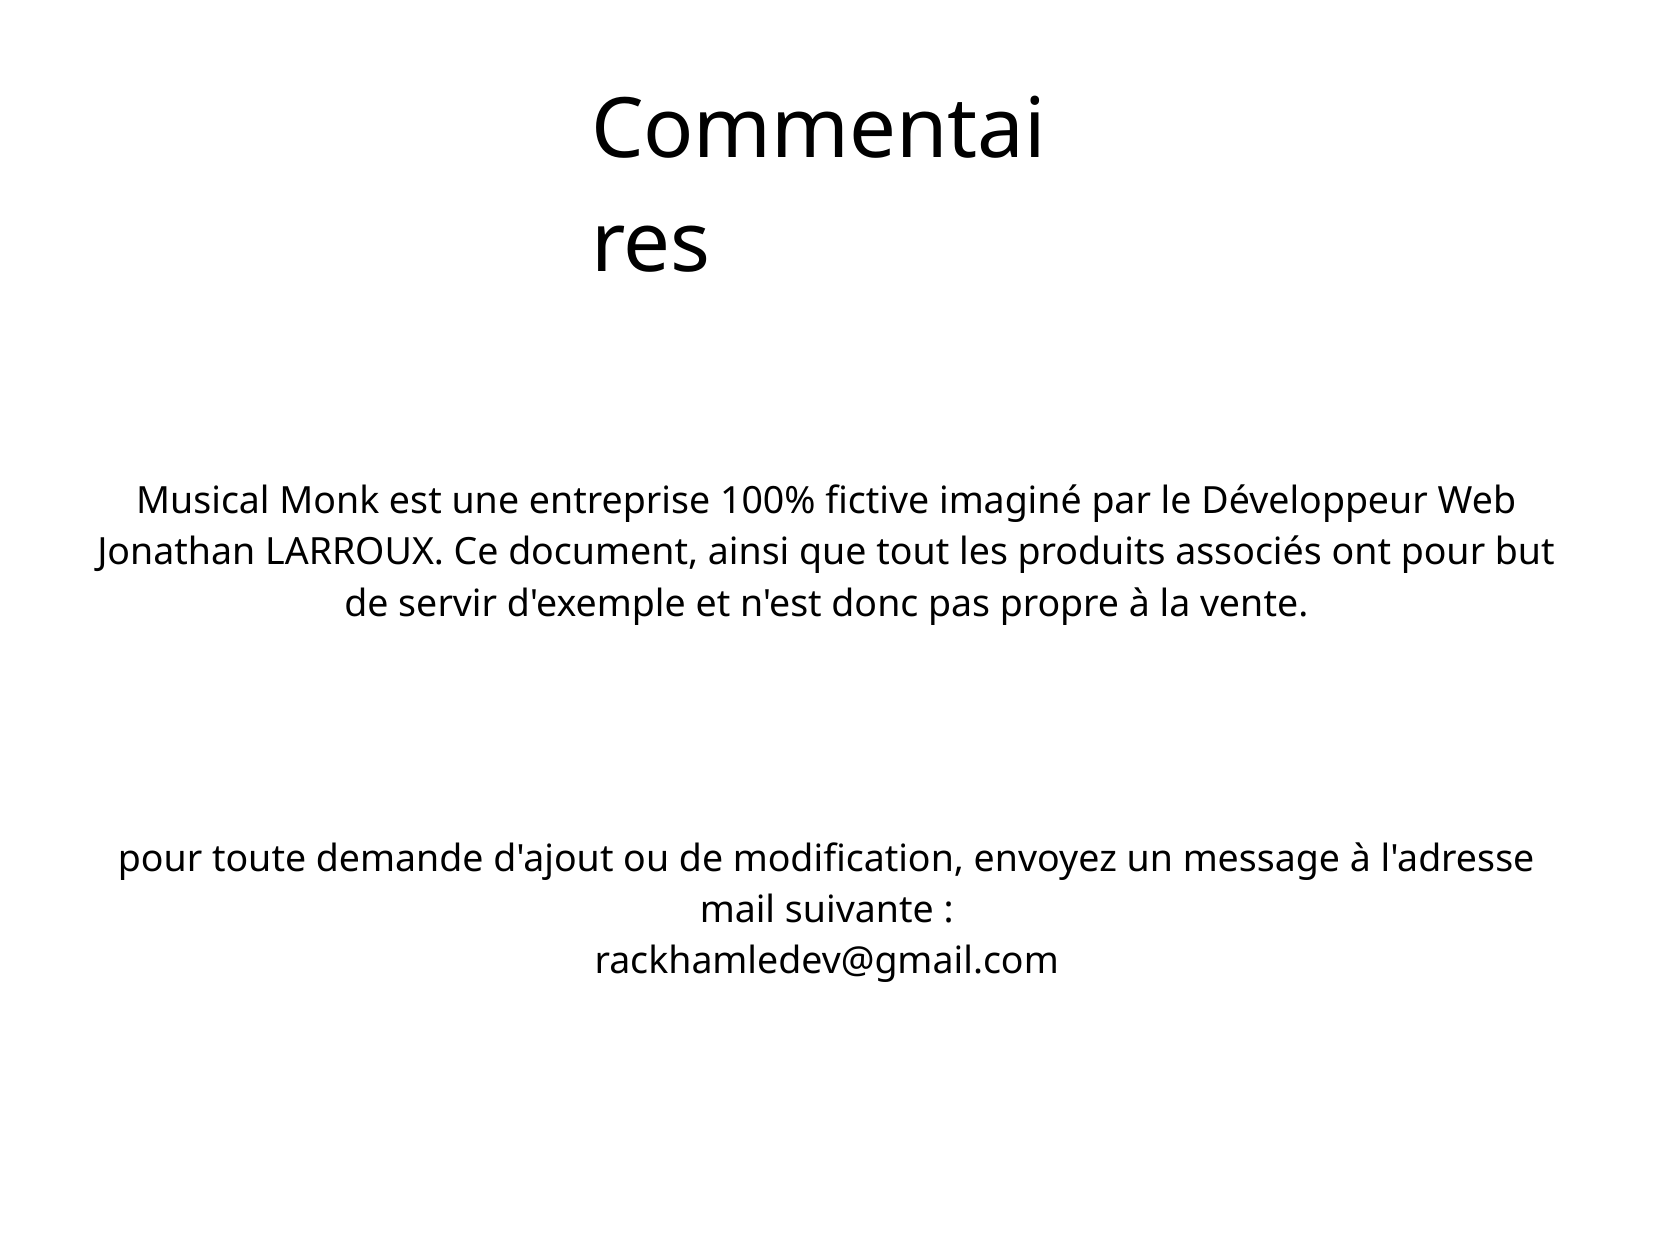

Commentaires
Musical Monk est une entreprise 100% fictive imaginé par le Développeur Web Jonathan LARROUX. Ce document, ainsi que tout les produits associés ont pour but de servir d'exemple et n'est donc pas propre à la vente.
pour toute demande d'ajout ou de modification, envoyez un message à l'adresse mail suivante :
rackhamledev@gmail.com